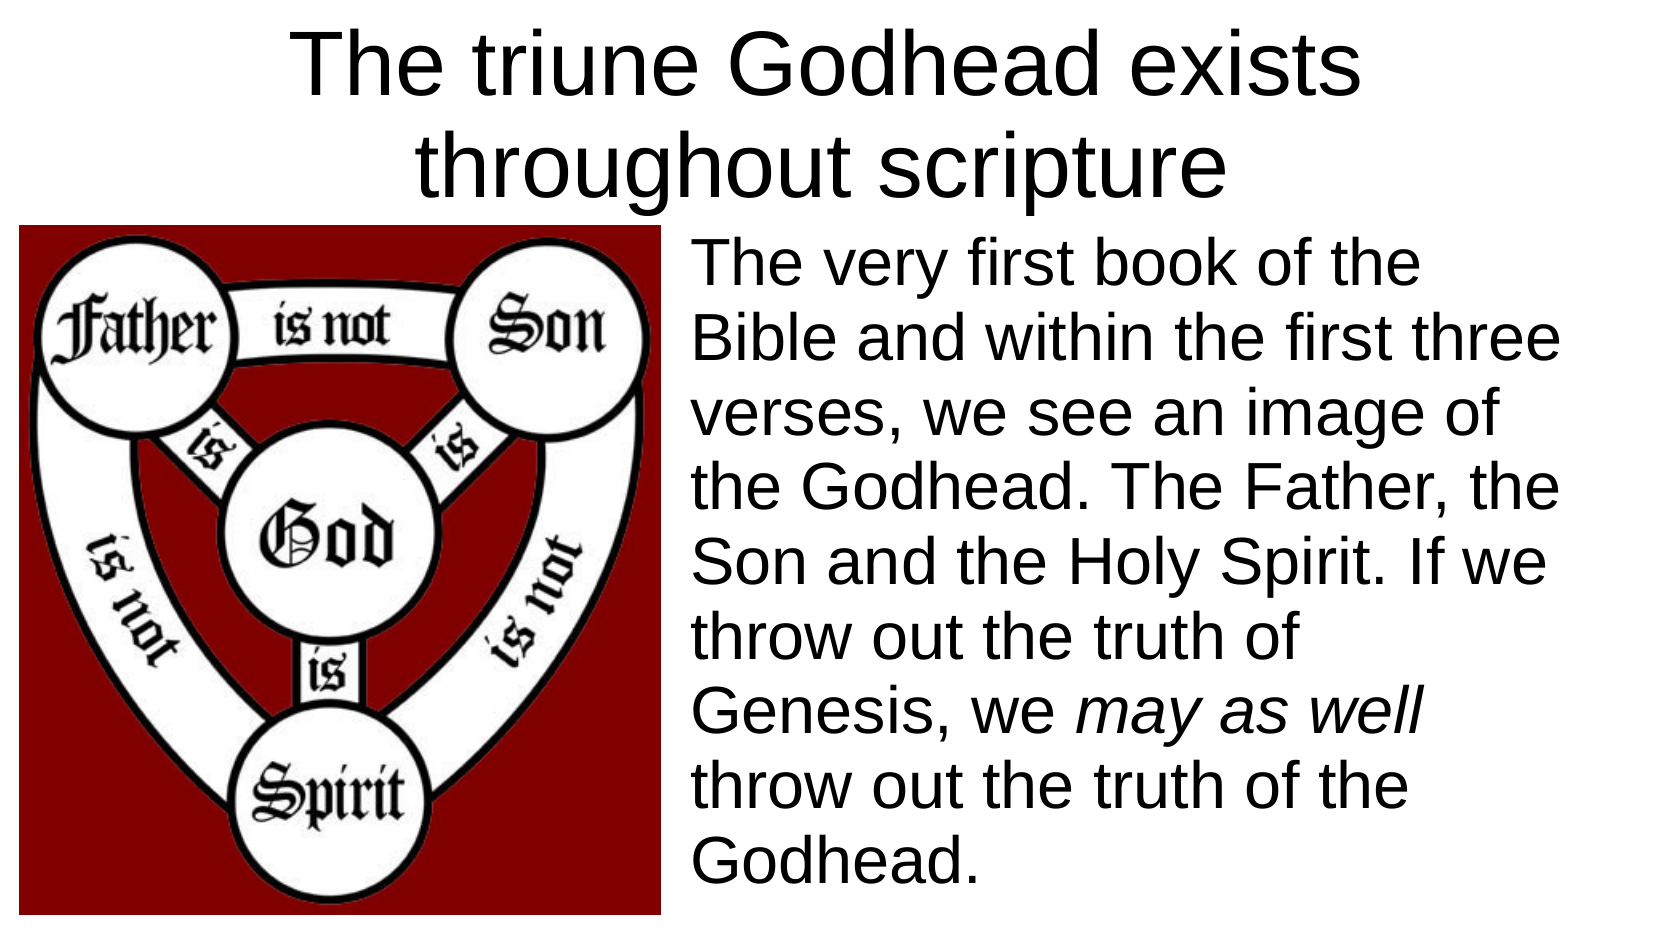

# The triune Godhead exists throughout scripture
The very first book of the Bible and within the first three verses, we see an image of the Godhead. The Father, the Son and the Holy Spirit. If we throw out the truth of Genesis, we may as well throw out the truth of the Godhead.